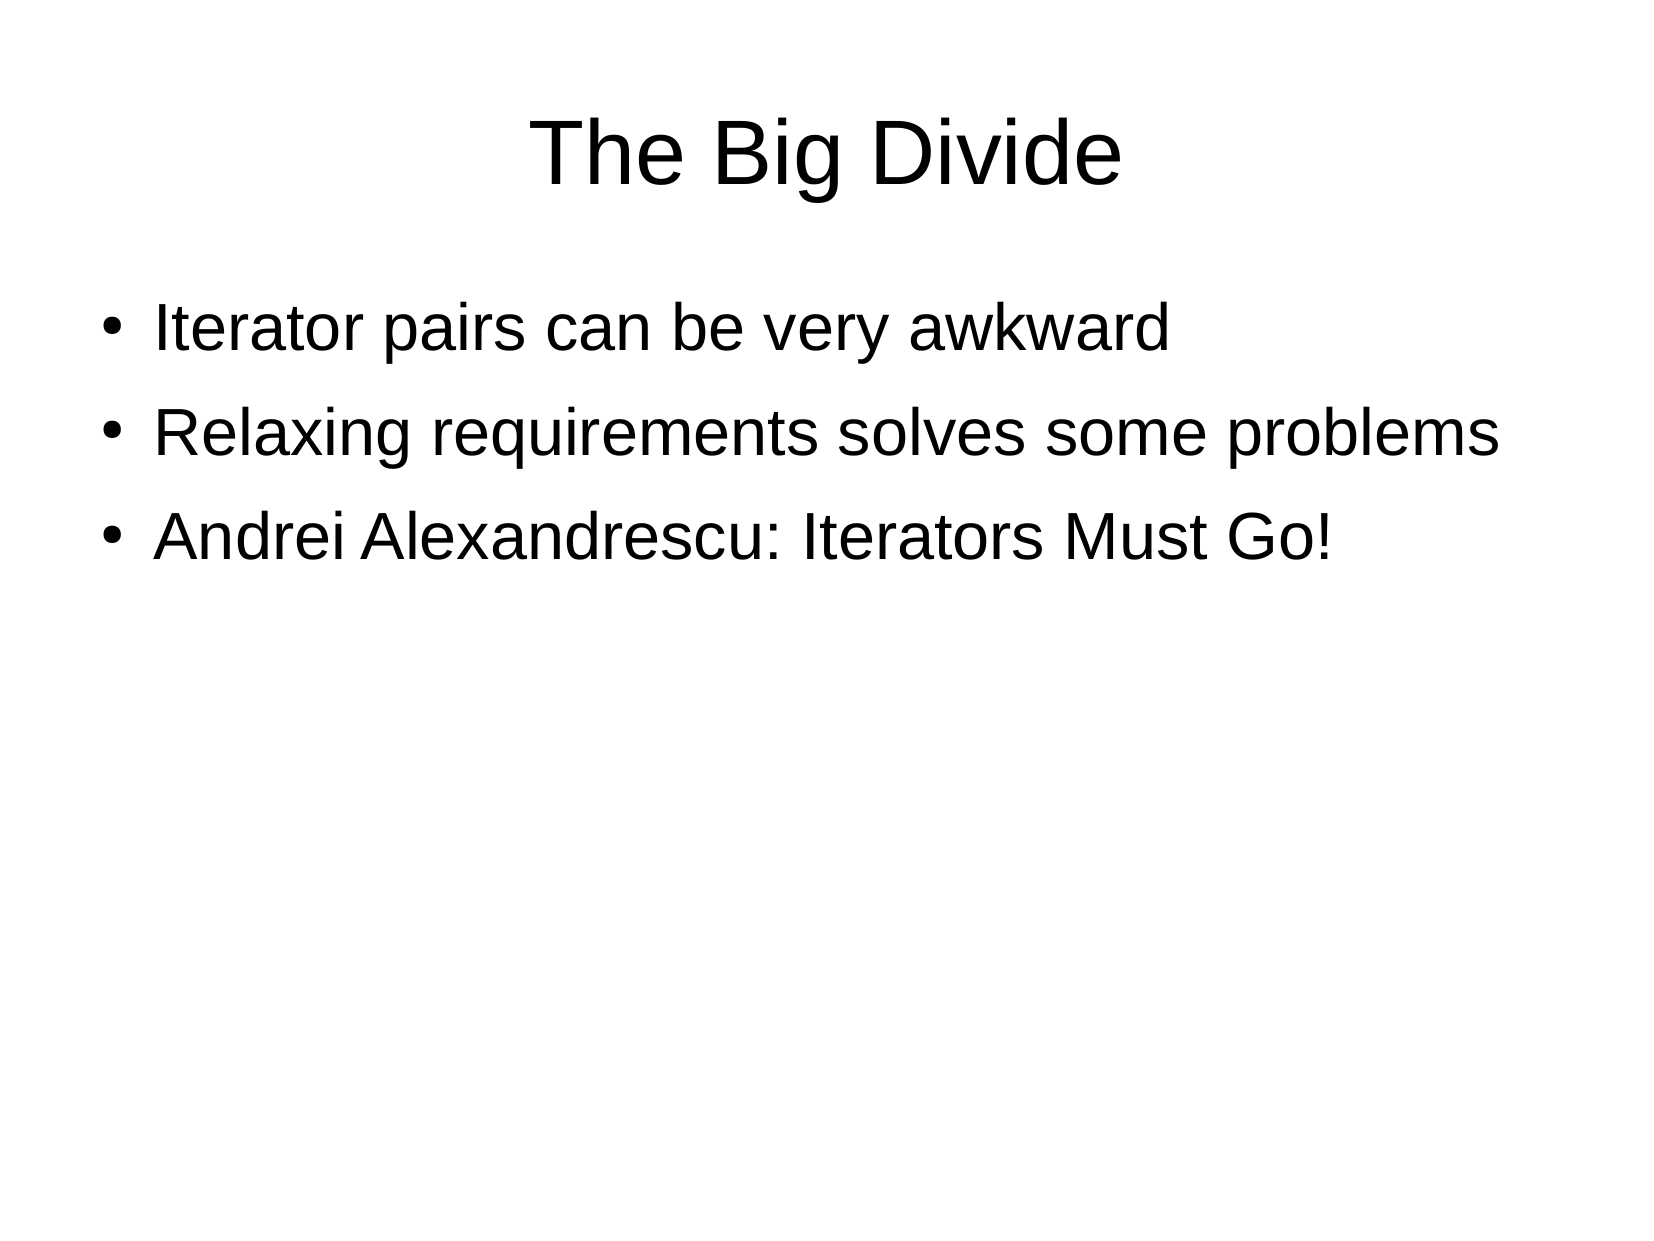

# The Big Divide
Iterator pairs can be very awkward
Relaxing requirements solves some problems
Andrei Alexandrescu: Iterators Must Go!